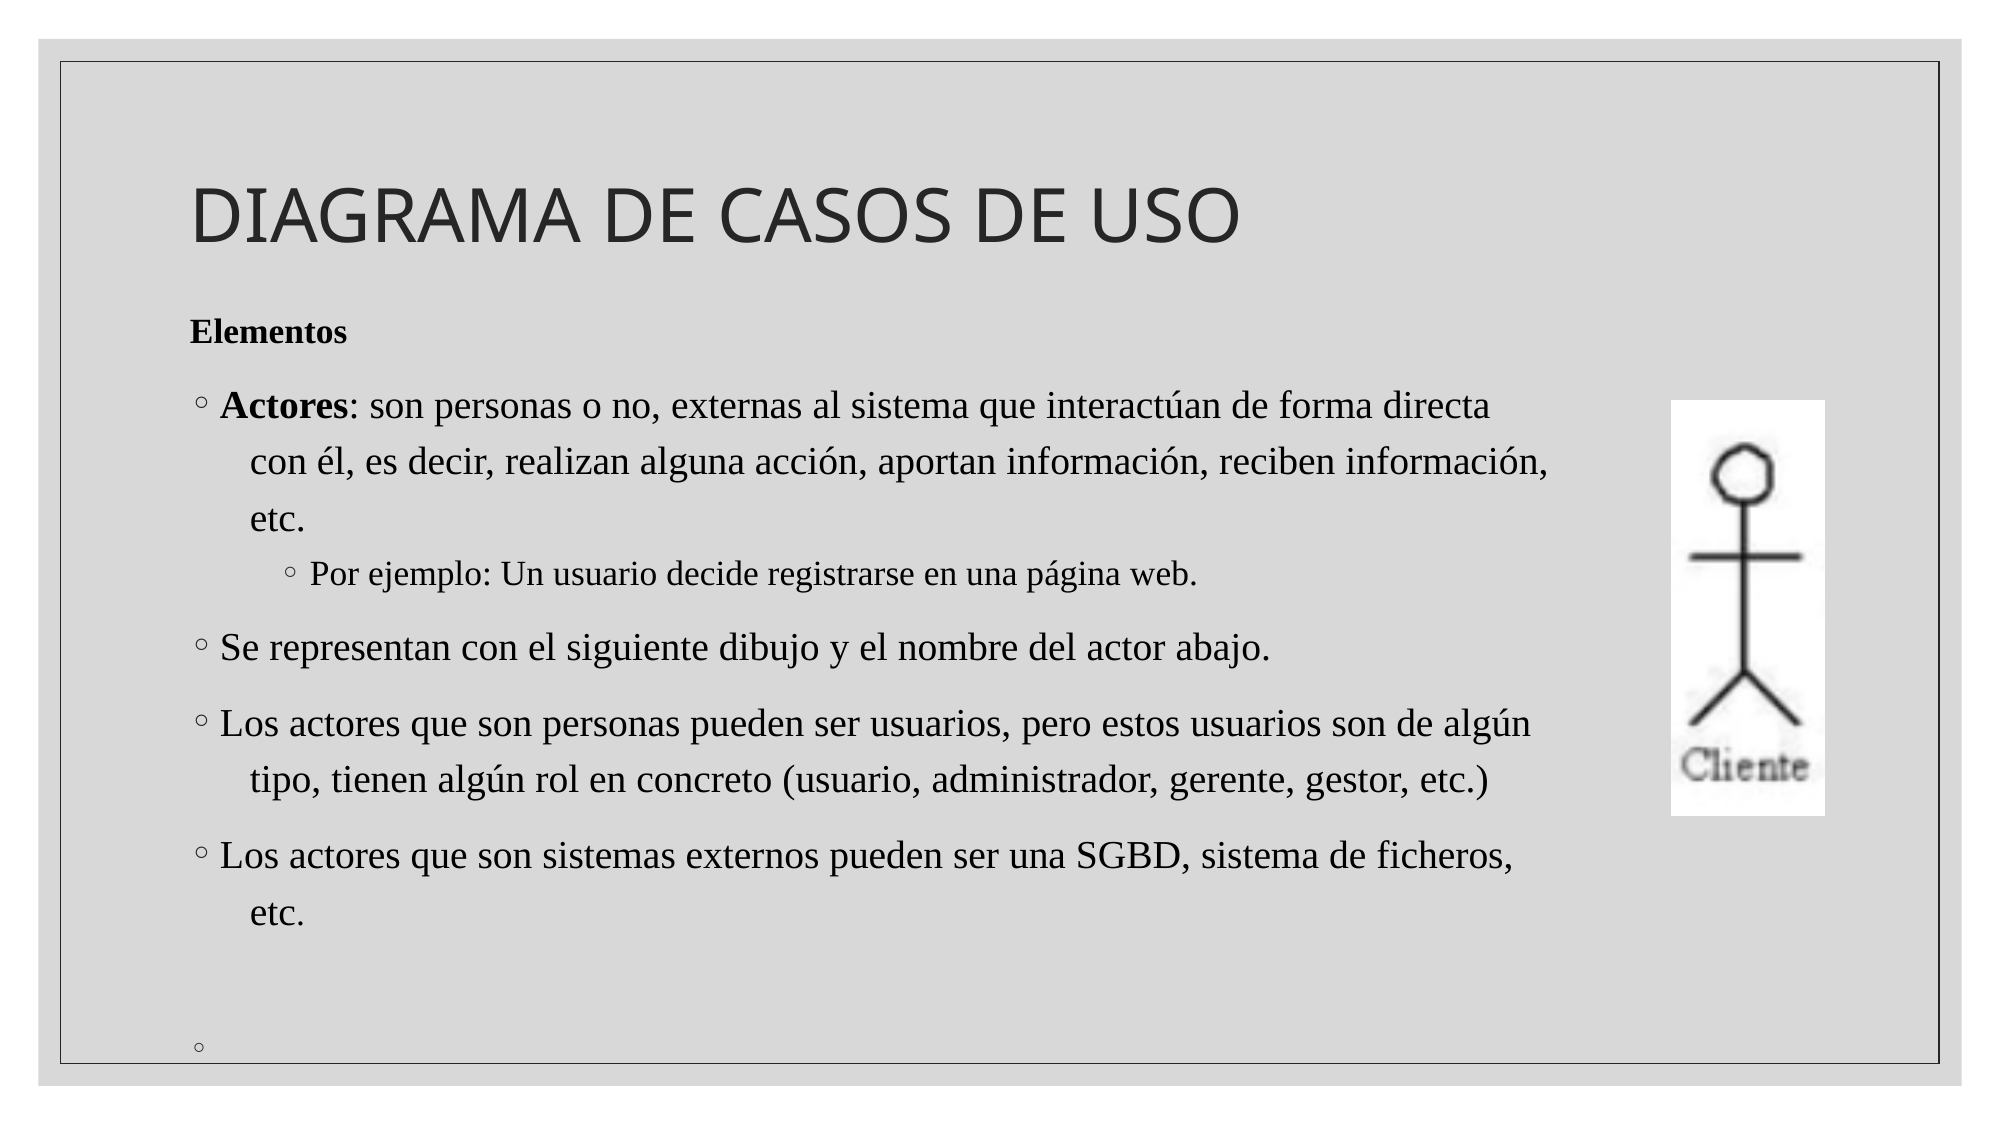

# DIAGRAMA DE CASOS DE USO
Elementos
Actores: son personas o no, externas al sistema que interactúan de forma directa con él, es decir, realizan alguna acción, aportan información, reciben información, etc.
Por ejemplo: Un usuario decide registrarse en una página web.
Se representan con el siguiente dibujo y el nombre del actor abajo.
Los actores que son personas pueden ser usuarios, pero estos usuarios son de algún tipo, tienen algún rol en concreto (usuario, administrador, gerente, gestor, etc.)
Los actores que son sistemas externos pueden ser una SGBD, sistema de ficheros, etc.